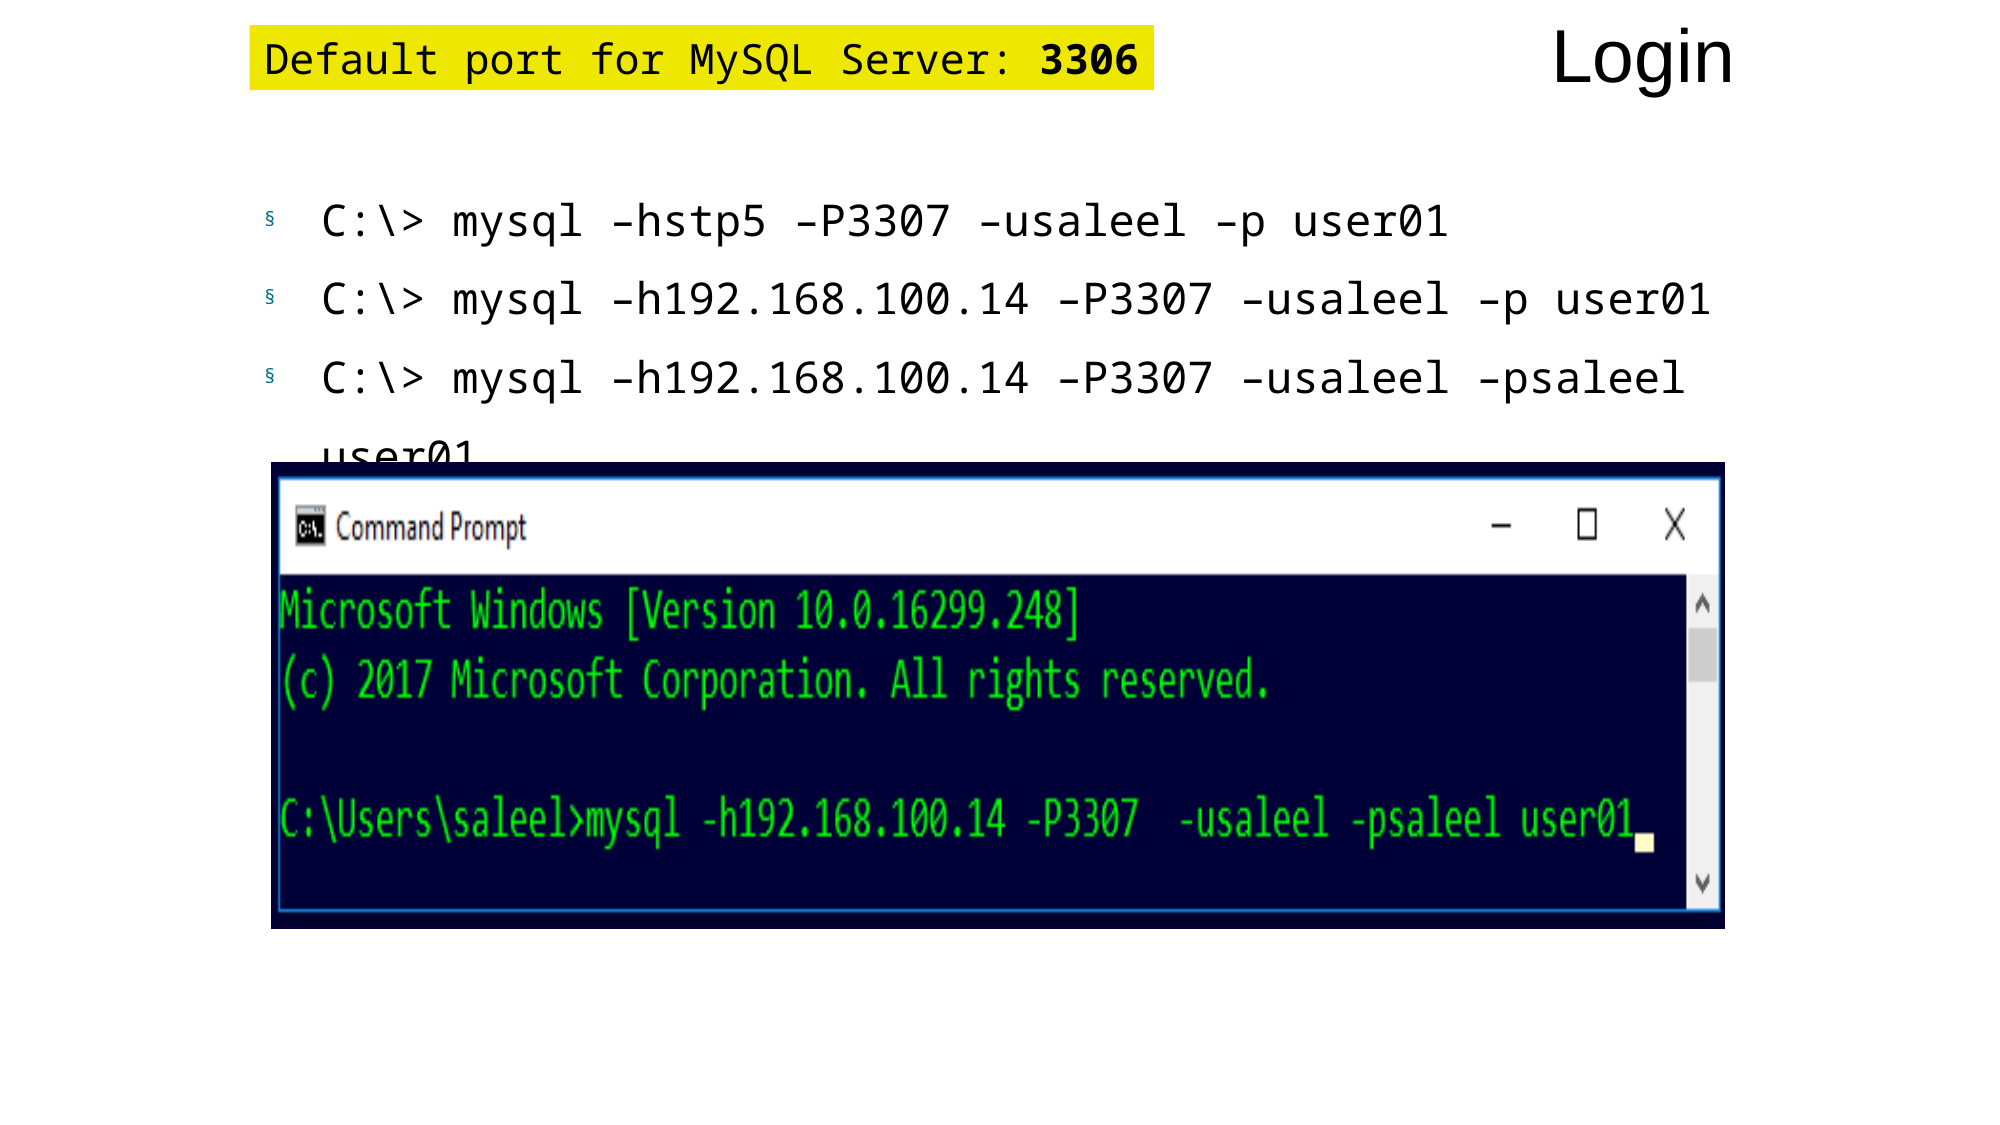

Login
Default port for MySQL Server: 3306
C:\> mysql –hstp5 –P3307 –usaleel –p user01
C:\> mysql –h192.168.100.14 –P3307 –usaleel –p user01
C:\> mysql –h192.168.100.14 –P3307 –usaleel –psaleel user01